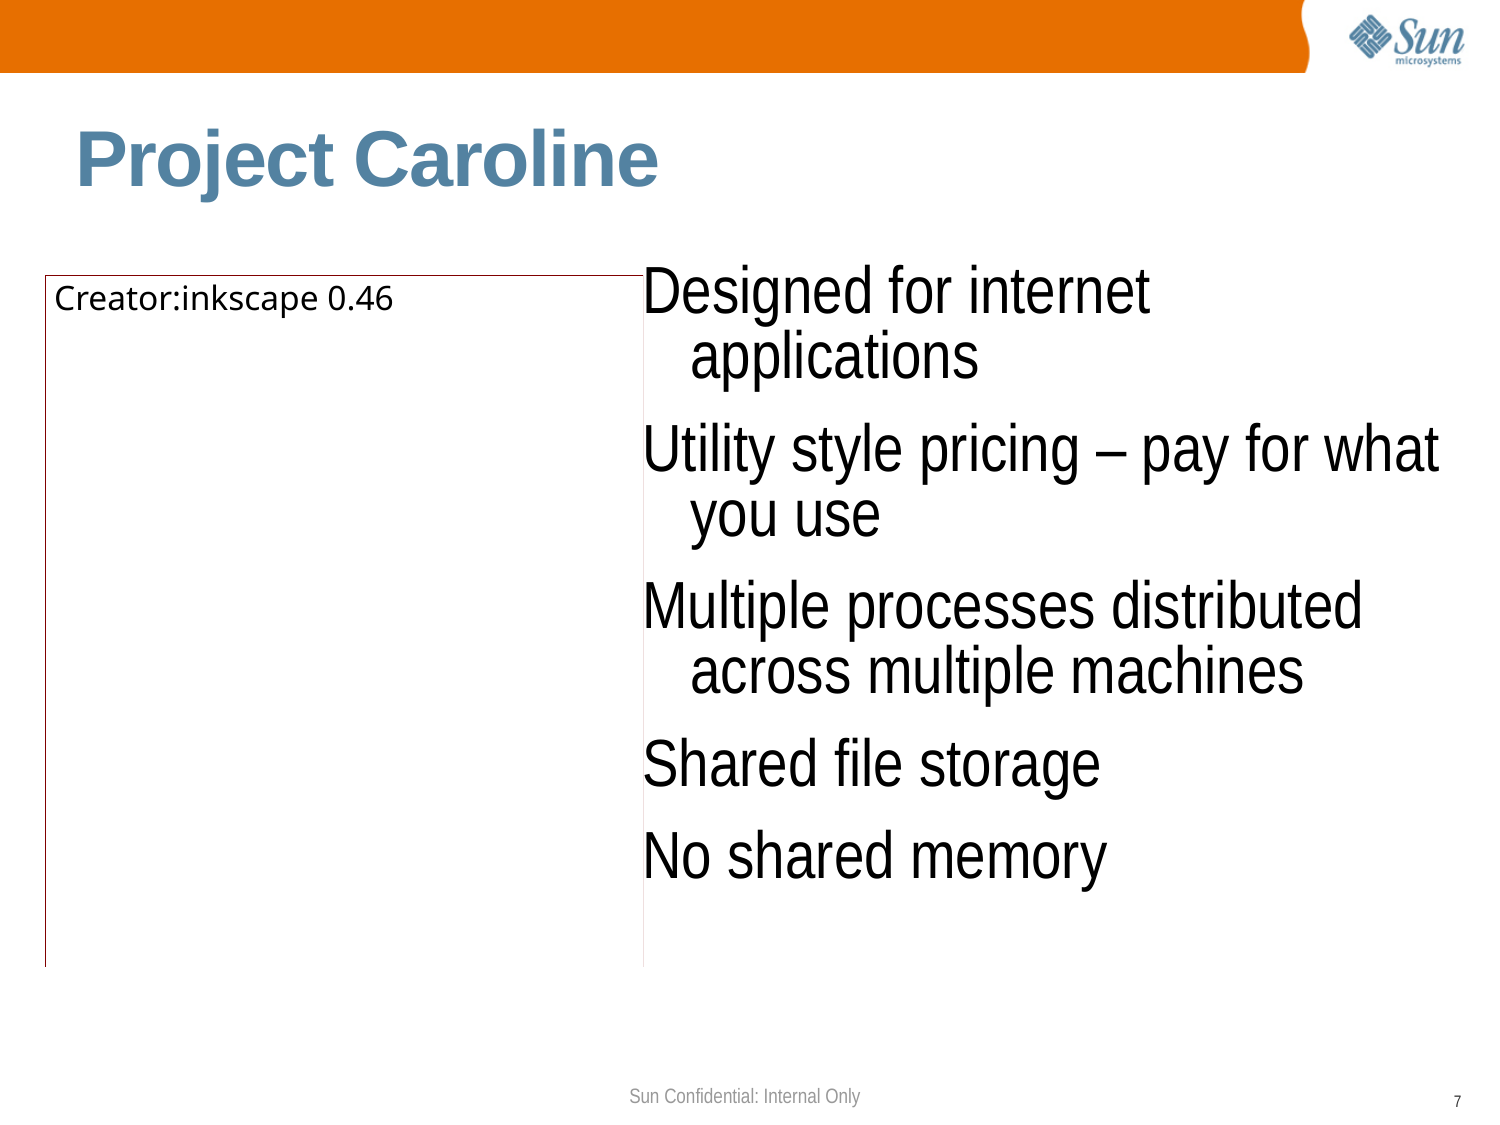

# Project Caroline
Designed for internet applications
Utility style pricing – pay for what you use
Multiple processes distributed across multiple machines
Shared file storage
No shared memory